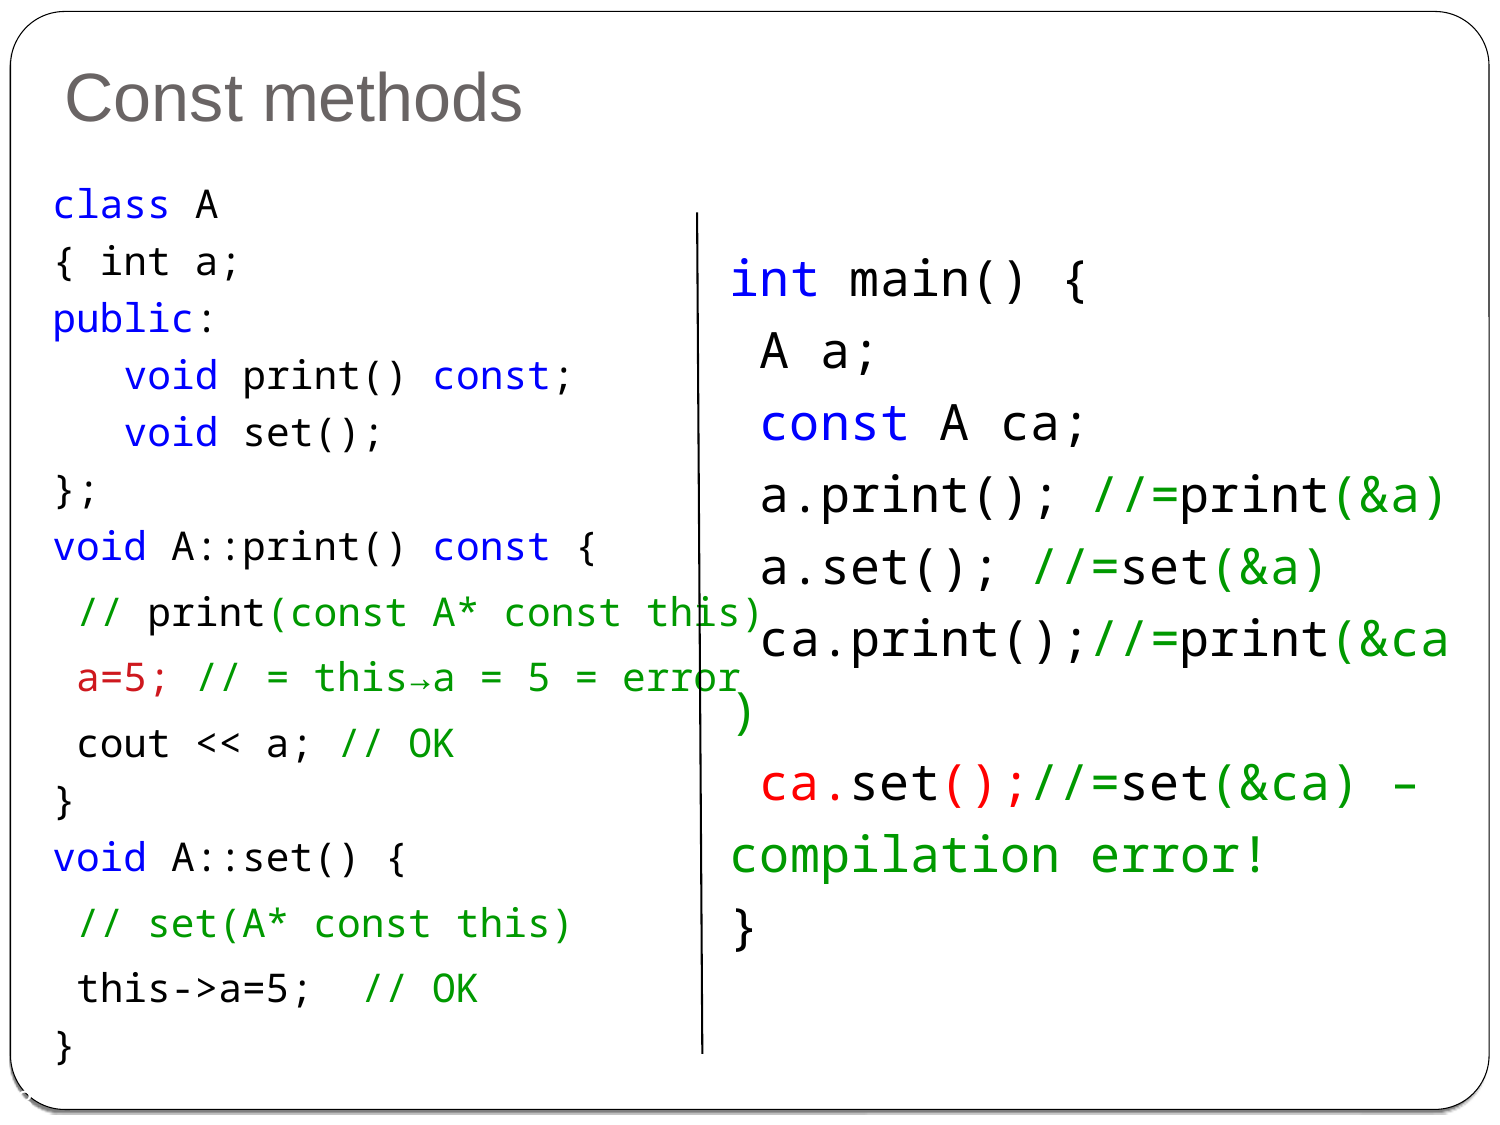

# Const methods
class A
{ int a;
public:
   void print() const;
   void set();
};
void A::print() const {
 // print(const A* const this)
 a=5; // = this→a = 5 = error
 cout << a; // OK
}
void A::set() {
 // set(A* const this)
 this->a=5; // OK
}
int main() {
 A a;
 const A ca;
 a.print(); //=print(&a)
 a.set(); //=set(&a)
 ca.print();//=print(&ca)
 ca.set();//=set(&ca) – compilation error!
}